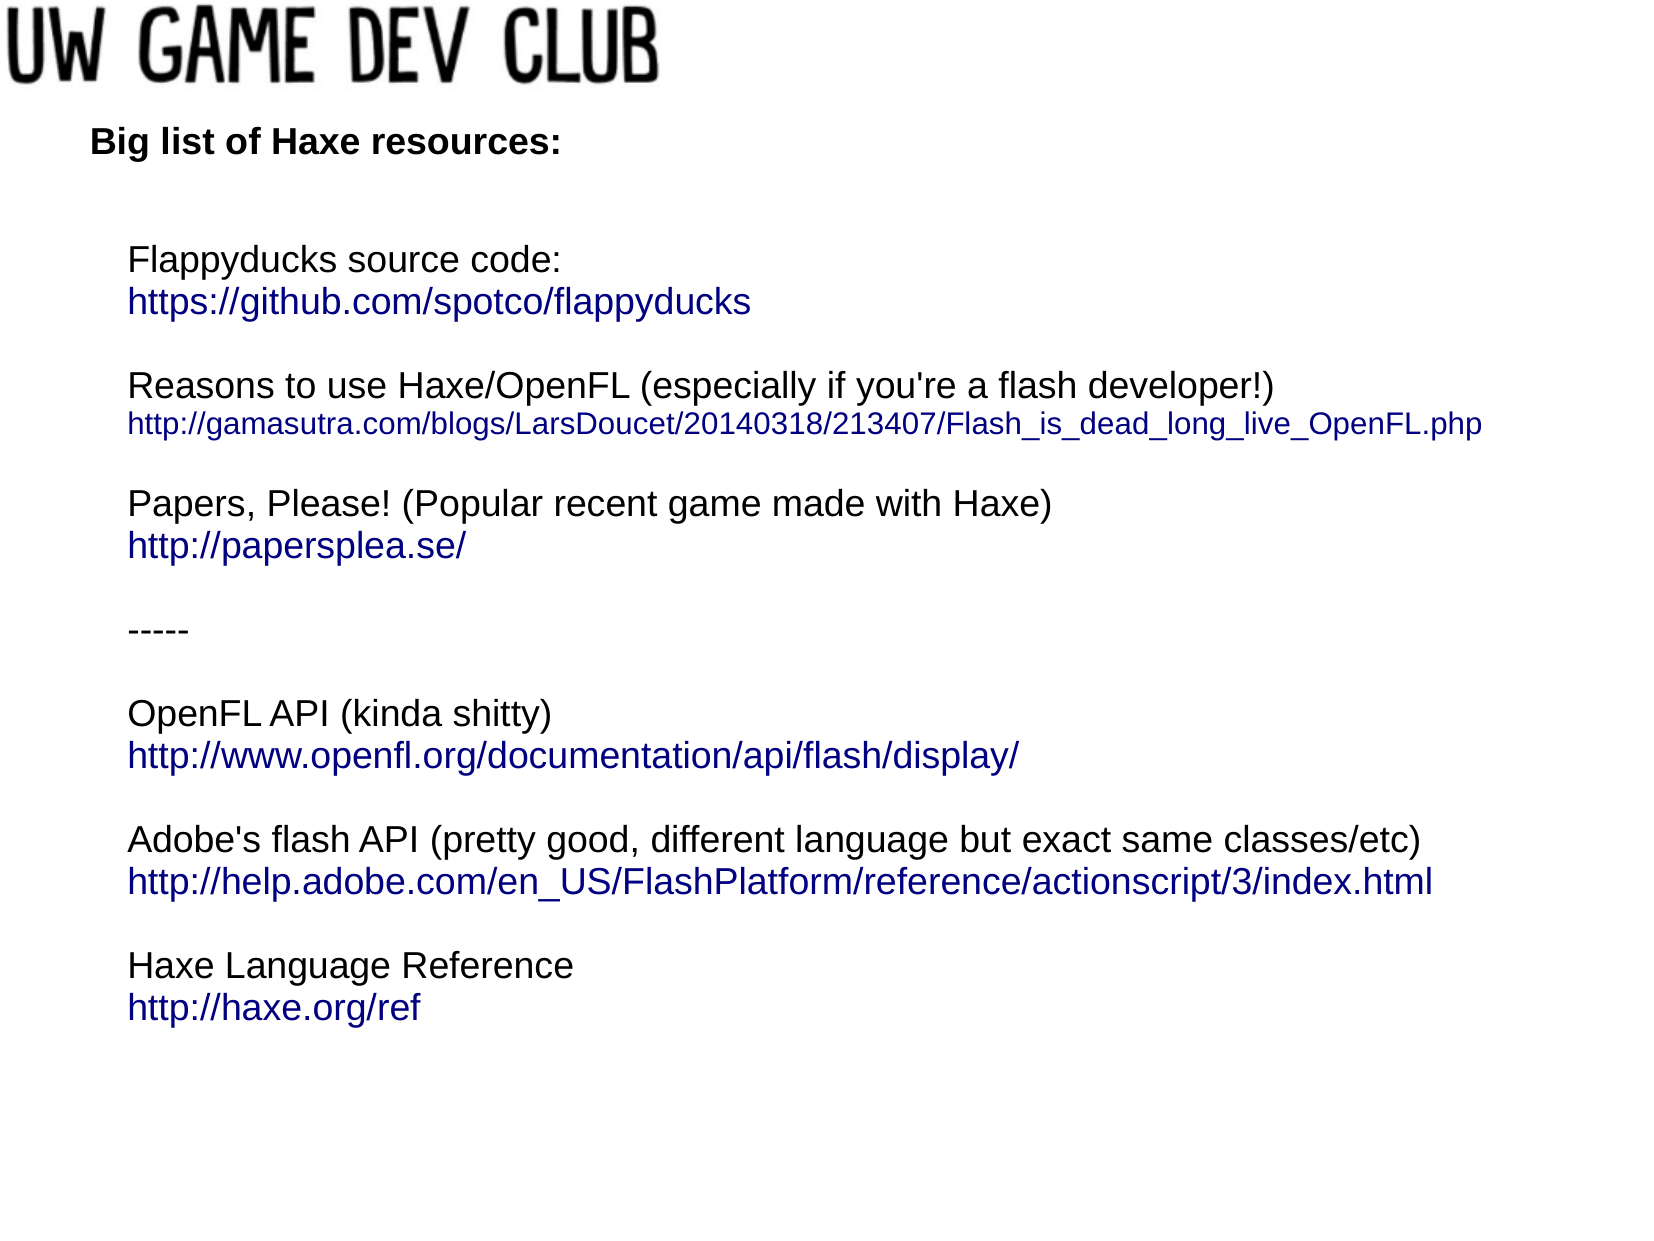

Big list of Haxe resources:
Flappyducks source code:
https://github.com/spotco/flappyducks
Reasons to use Haxe/OpenFL (especially if you're a flash developer!)
http://gamasutra.com/blogs/LarsDoucet/20140318/213407/Flash_is_dead_long_live_OpenFL.php
Papers, Please! (Popular recent game made with Haxe)
http://papersplea.se/
-----
OpenFL API (kinda shitty)
http://www.openfl.org/documentation/api/flash/display/
Adobe's flash API (pretty good, different language but exact same classes/etc)
http://help.adobe.com/en_US/FlashPlatform/reference/actionscript/3/index.html
Haxe Language Reference
http://haxe.org/ref